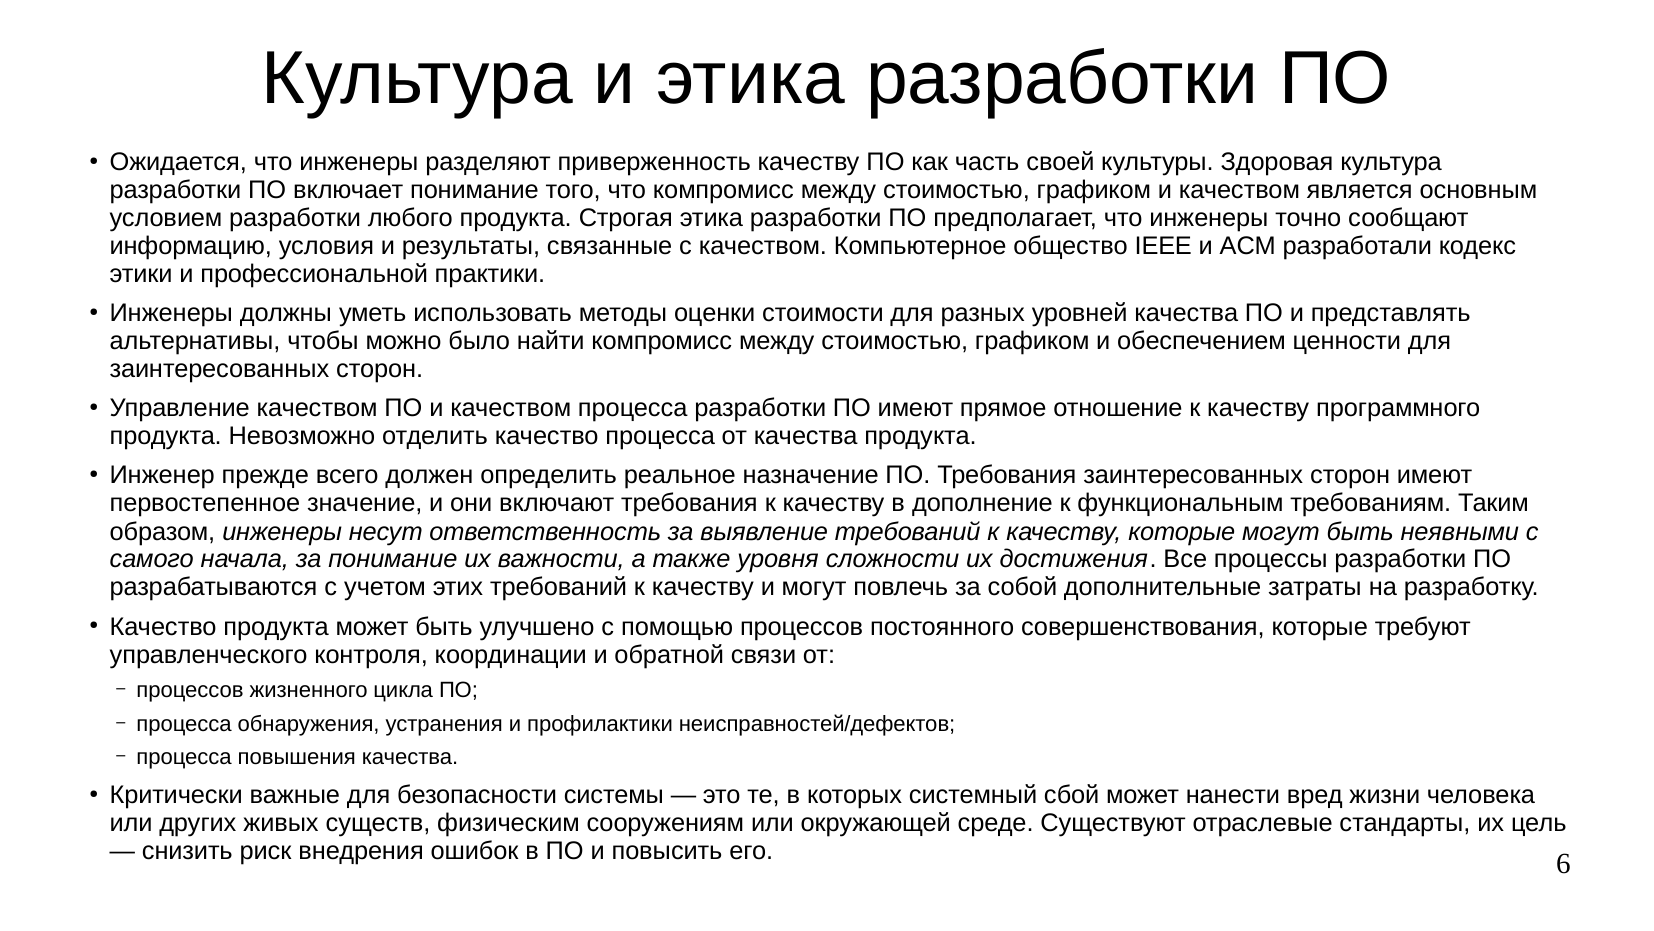

# Культура и этика разработки ПО
Ожидается, что инженеры разделяют приверженность качеству ПО как часть своей культуры. Здоровая культура разработки ПО включает понимание того, что компромисс между стоимостью, графиком и качеством является основным условием разработки любого продукта. Строгая этика разработки ПО предполагает, что инженеры точно сообщают информацию, условия и результаты, связанные с качеством. Компьютерное общество IEEE и ACM разработали кодекс этики и профессиональной практики.
Инженеры должны уметь использовать методы оценки стоимости для разных уровней качества ПО и представлять альтернативы, чтобы можно было найти компромисс между стоимостью, графиком и обеспечением ценности для заинтересованных сторон.
Управление качеством ПО и качеством процесса разработки ПО имеют прямое отношение к качеству программного продукта. Невозможно отделить качество процесса от качества продукта.
Инженер прежде всего должен определить реальное назначение ПО. Требования заинтересованных сторон имеют первостепенное значение, и они включают требования к качеству в дополнение к функциональным требованиям. Таким образом, инженеры несут ответственность за выявление требований к качеству, которые могут быть неявными с самого начала, за понимание их важности, а также уровня сложности их достижения. Все процессы разработки ПО разрабатываются с учетом этих требований к качеству и могут повлечь за собой дополнительные затраты на разработку.
Качество продукта может быть улучшено с помощью процессов постоянного совершенствования, которые требуют управленческого контроля, координации и обратной связи от:
процессов жизненного цикла ПО;
процесса обнаружения, устранения и профилактики неисправностей/дефектов;
процесса повышения качества.
Критически важные для безопасности системы — это те, в которых системный сбой может нанести вред жизни человека или других живых существ, физическим сооружениям или окружающей среде. Существуют отраслевые стандарты, их цель — снизить риск внедрения ошибок в ПО и повысить его.
6